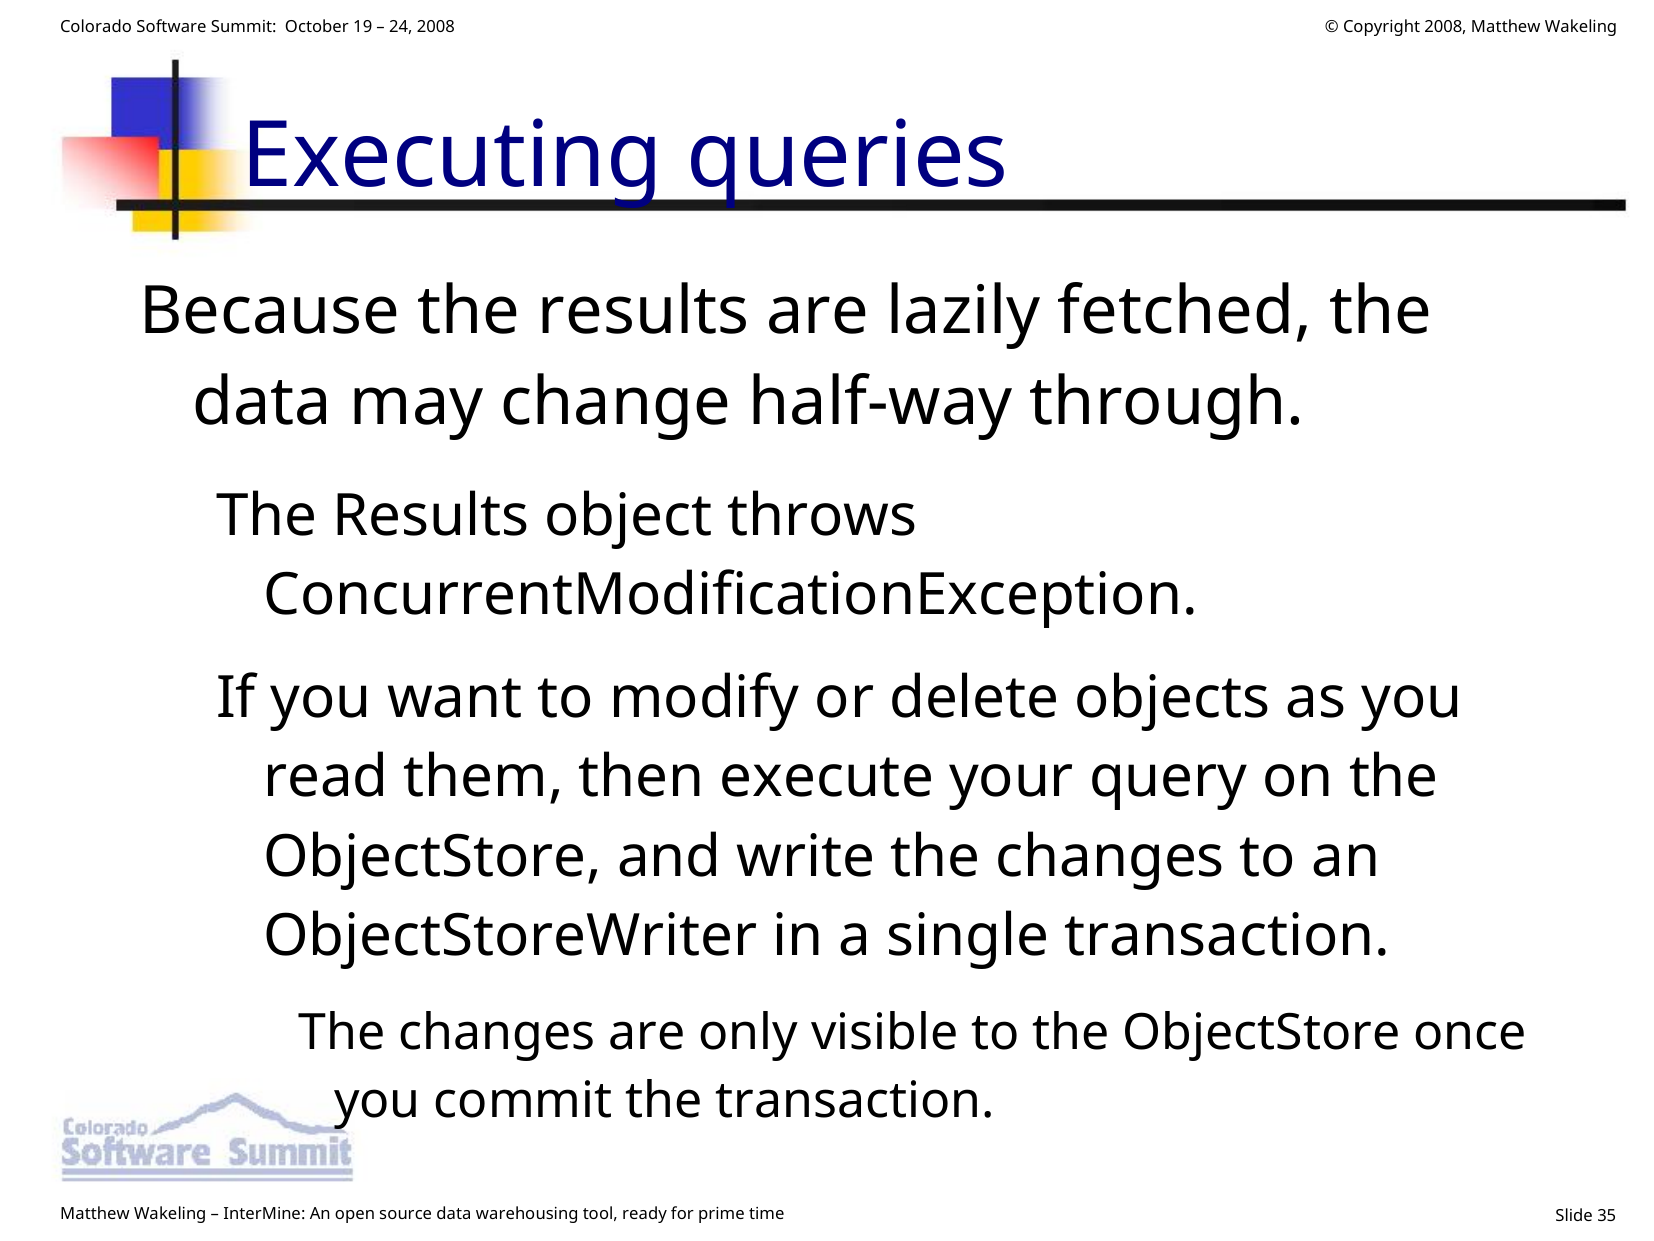

# Executing queries
Because the results are lazily fetched, the data may change half-way through.
The Results object throws ConcurrentModificationException.
If you want to modify or delete objects as you read them, then execute your query on the ObjectStore, and write the changes to an ObjectStoreWriter in a single transaction.
The changes are only visible to the ObjectStore once you commit the transaction.